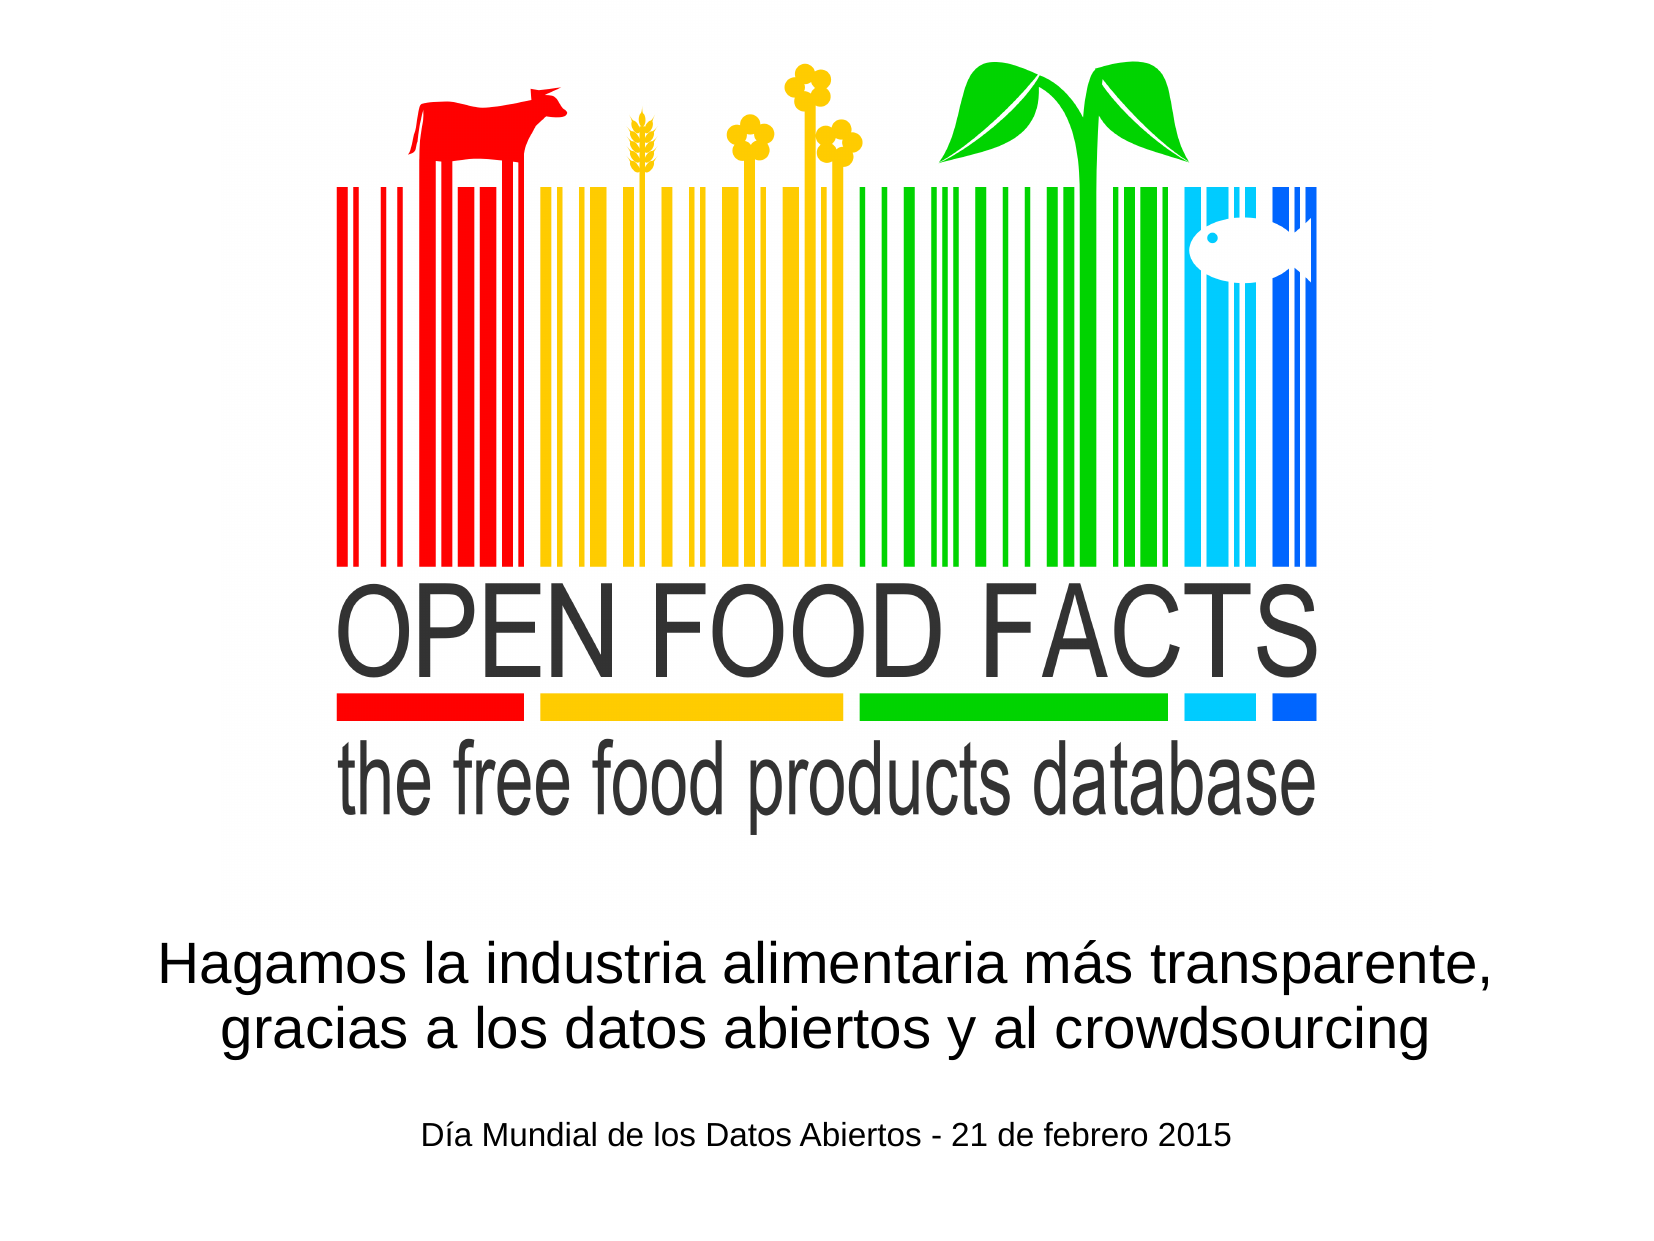

# Hagamos la industria alimentaria más transparente,
gracias a los datos abiertos y al crowdsourcing
Día Mundial de los Datos Abiertos - 21 de febrero 2015